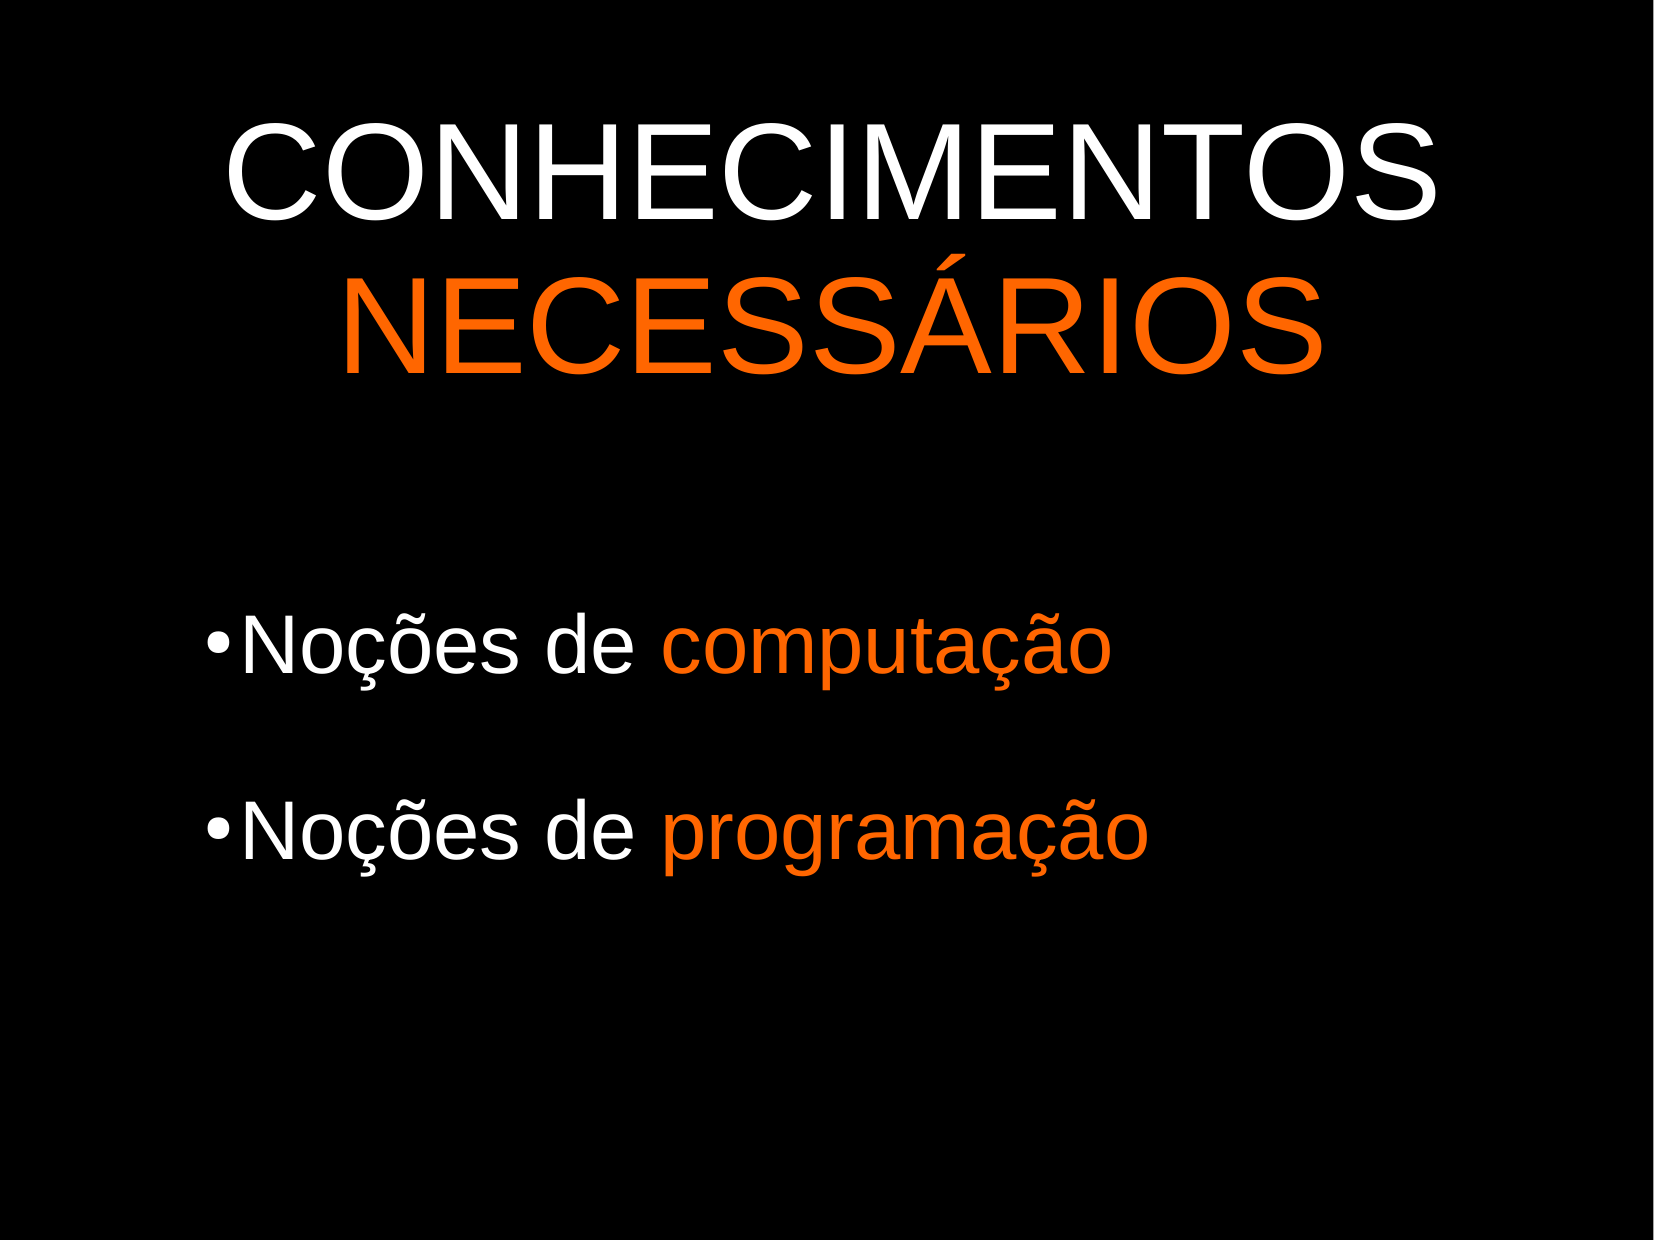

# CONHECIMENTOS NECESSÁRIOS
Noções de computação
Noções de programação